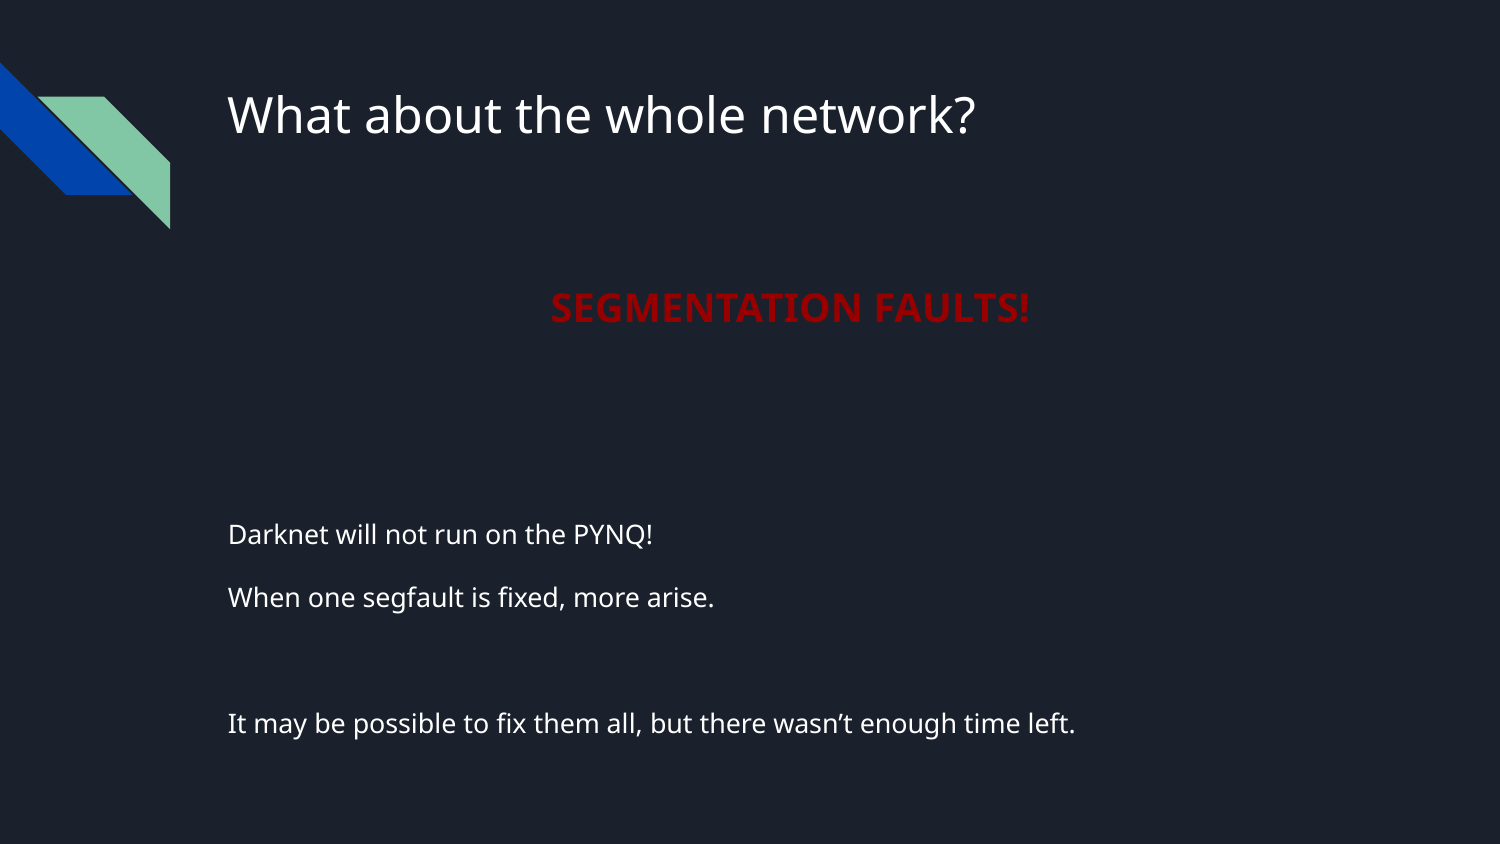

# What about the whole network?
SEGMENTATION FAULTS!
Darknet will not run on the PYNQ!
When one segfault is fixed, more arise.
It may be possible to fix them all, but there wasn’t enough time left.